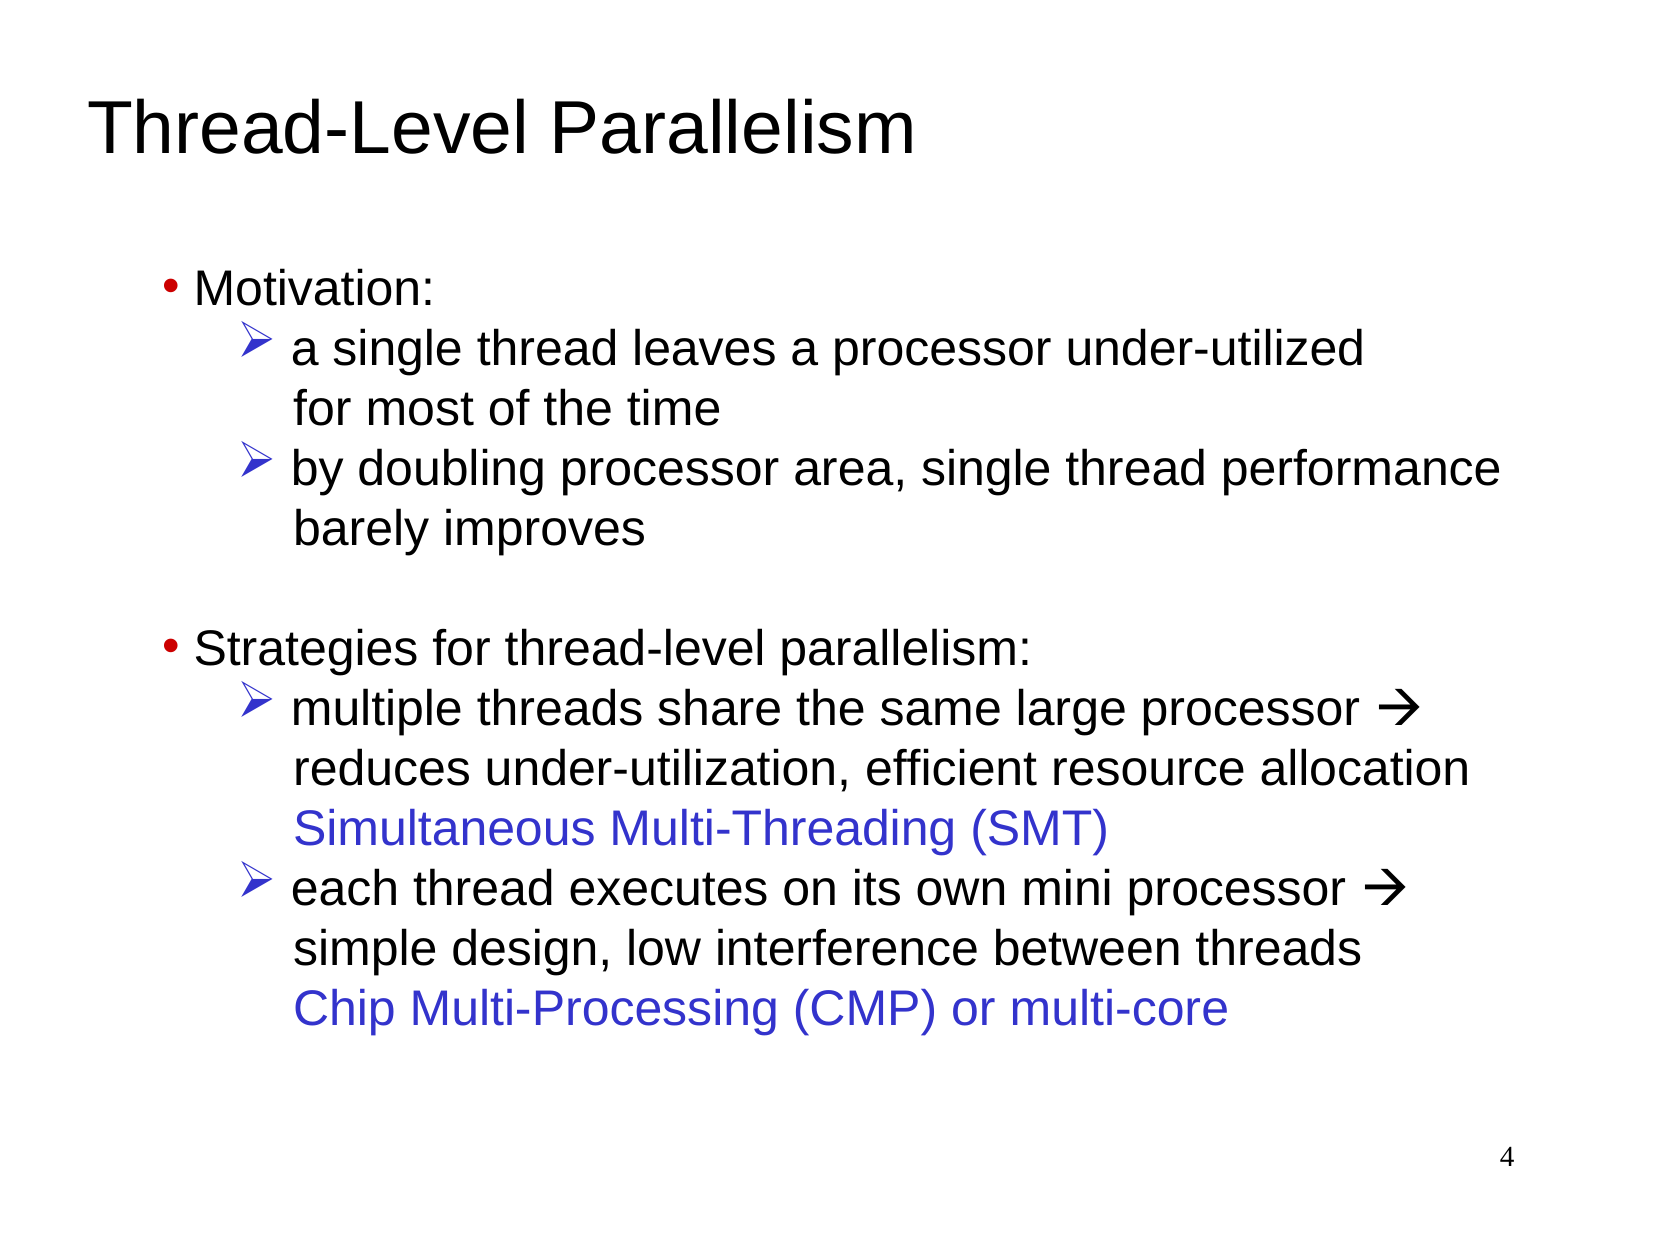

Thread-Level Parallelism
 Motivation:
 a single thread leaves a processor under-utilized
 for most of the time
 by doubling processor area, single thread performance
 barely improves
 Strategies for thread-level parallelism:
 multiple threads share the same large processor 
 reduces under-utilization, efficient resource allocation
 Simultaneous Multi-Threading (SMT)
 each thread executes on its own mini processor 
 simple design, low interference between threads
 Chip Multi-Processing (CMP) or multi-core